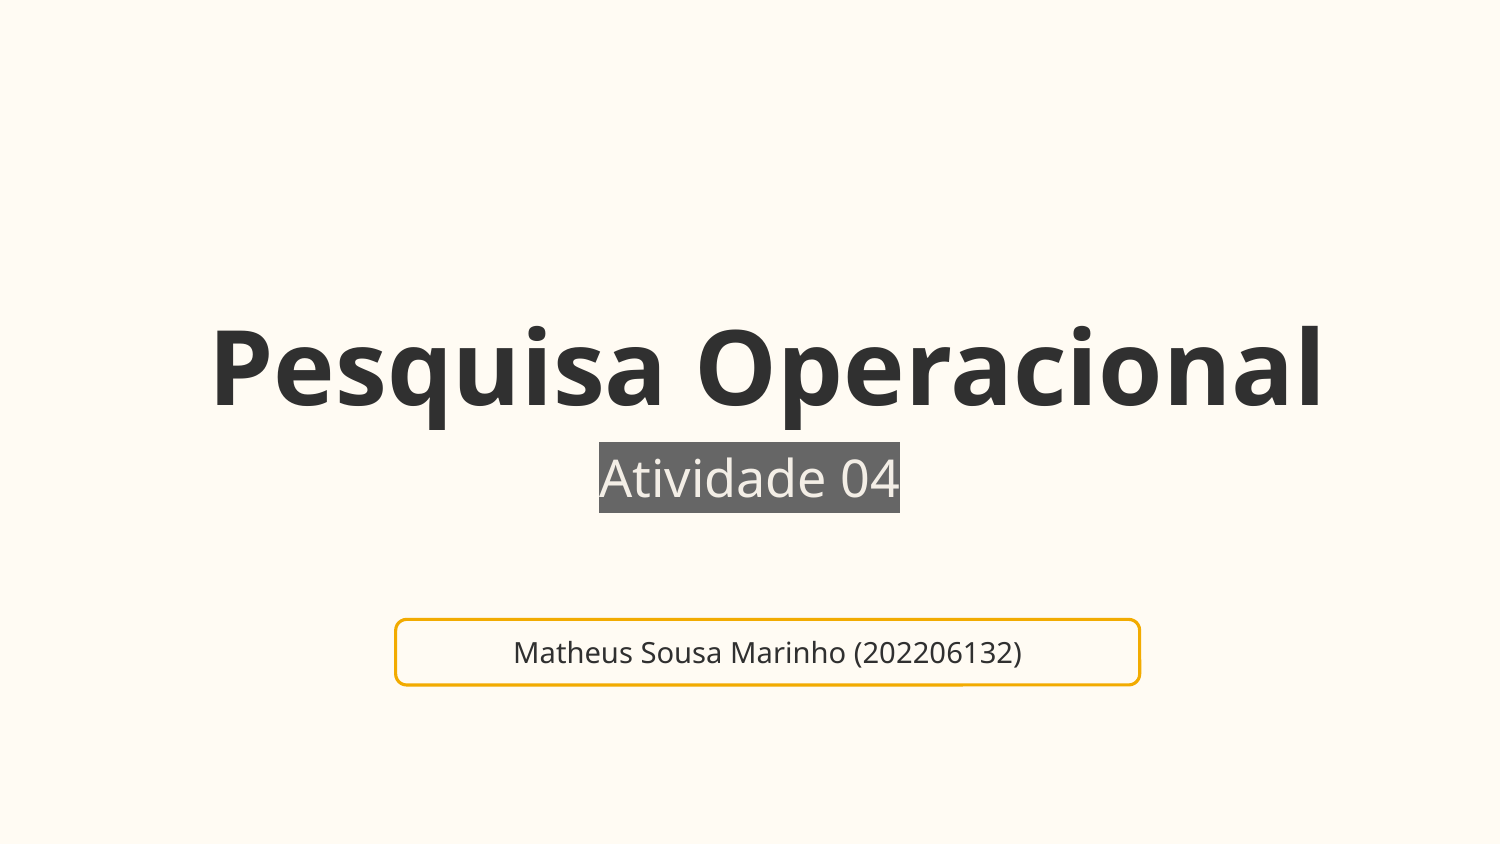

# Pesquisa Operacional
Atividade 04
Matheus Sousa Marinho (202206132)